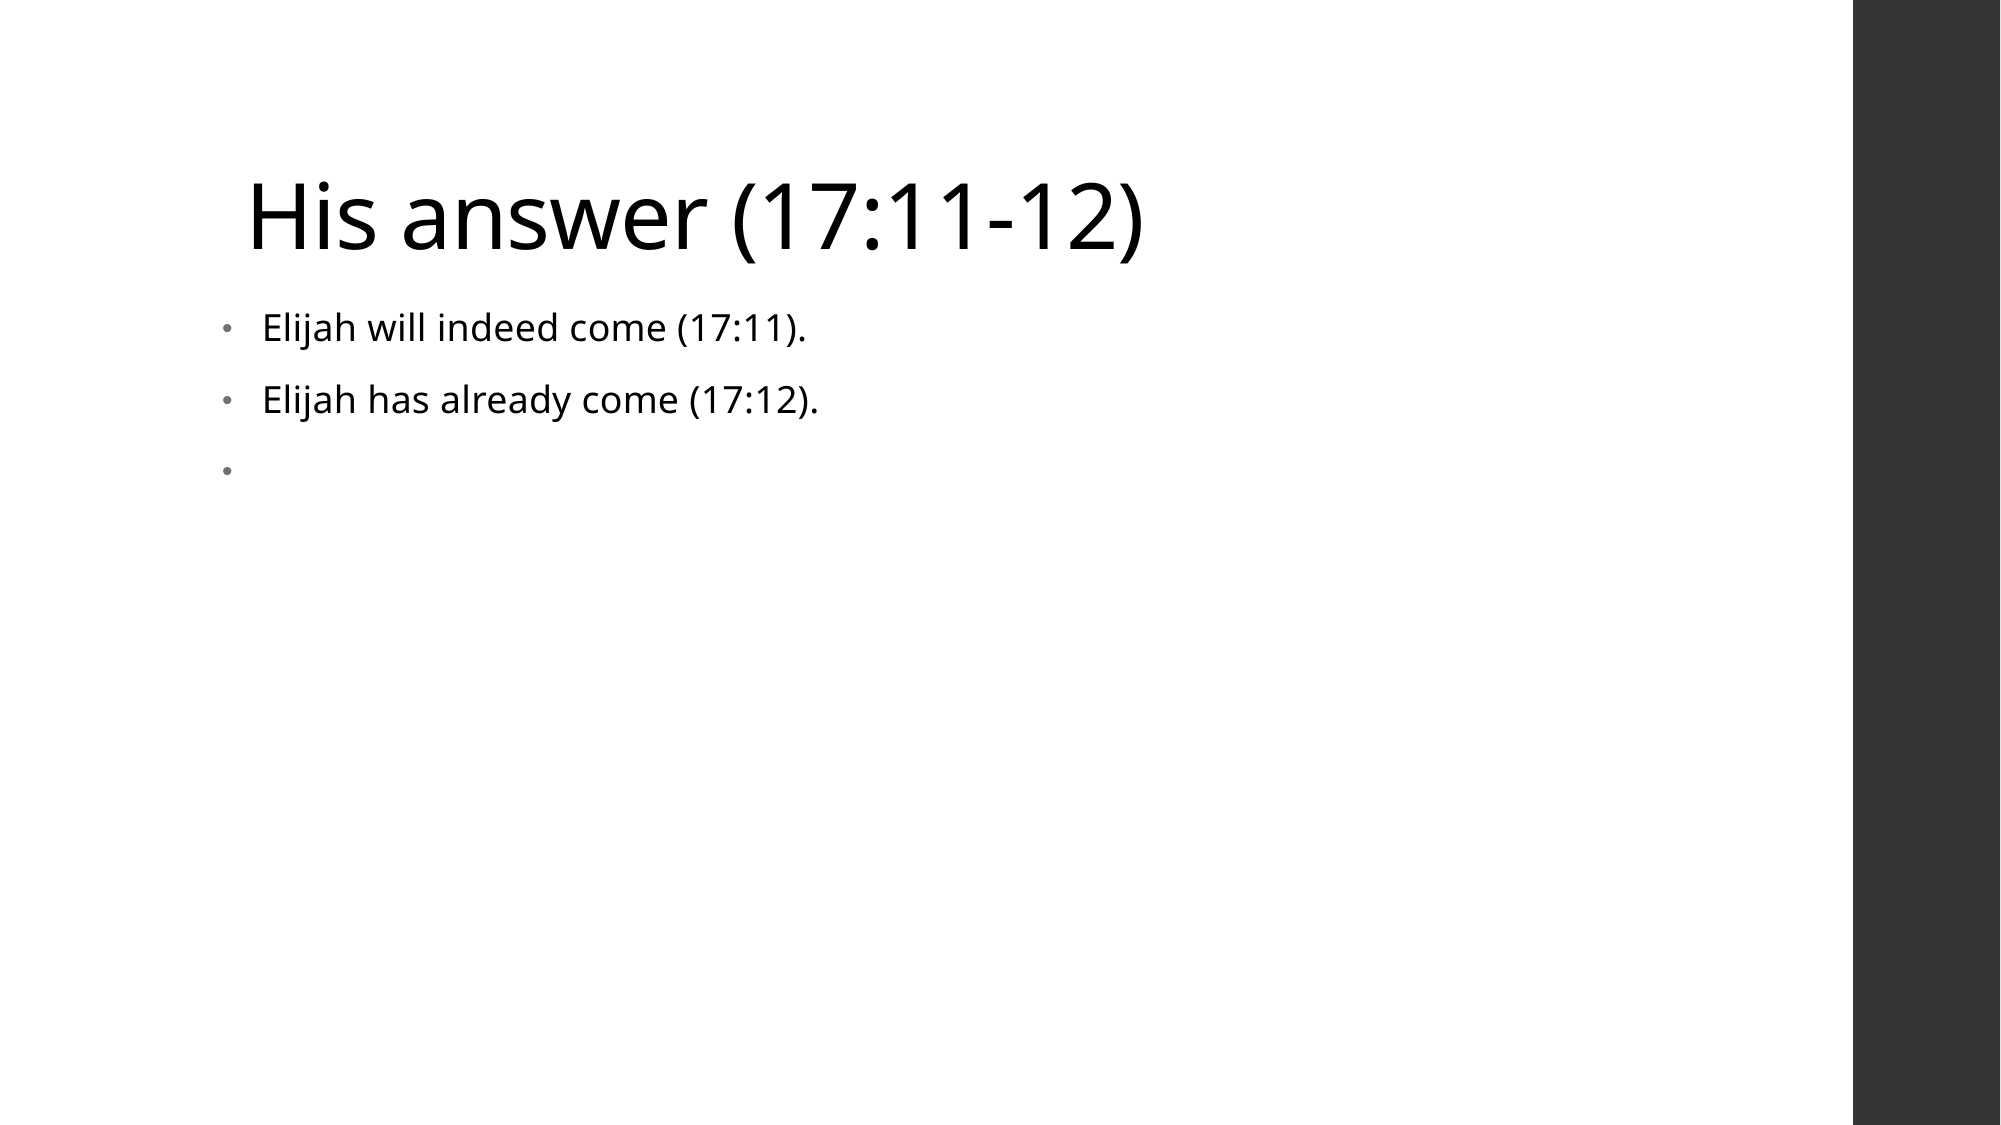

# His answer (17:11-12)
 Elijah will indeed come (17:11).
 Elijah has already come (17:12).